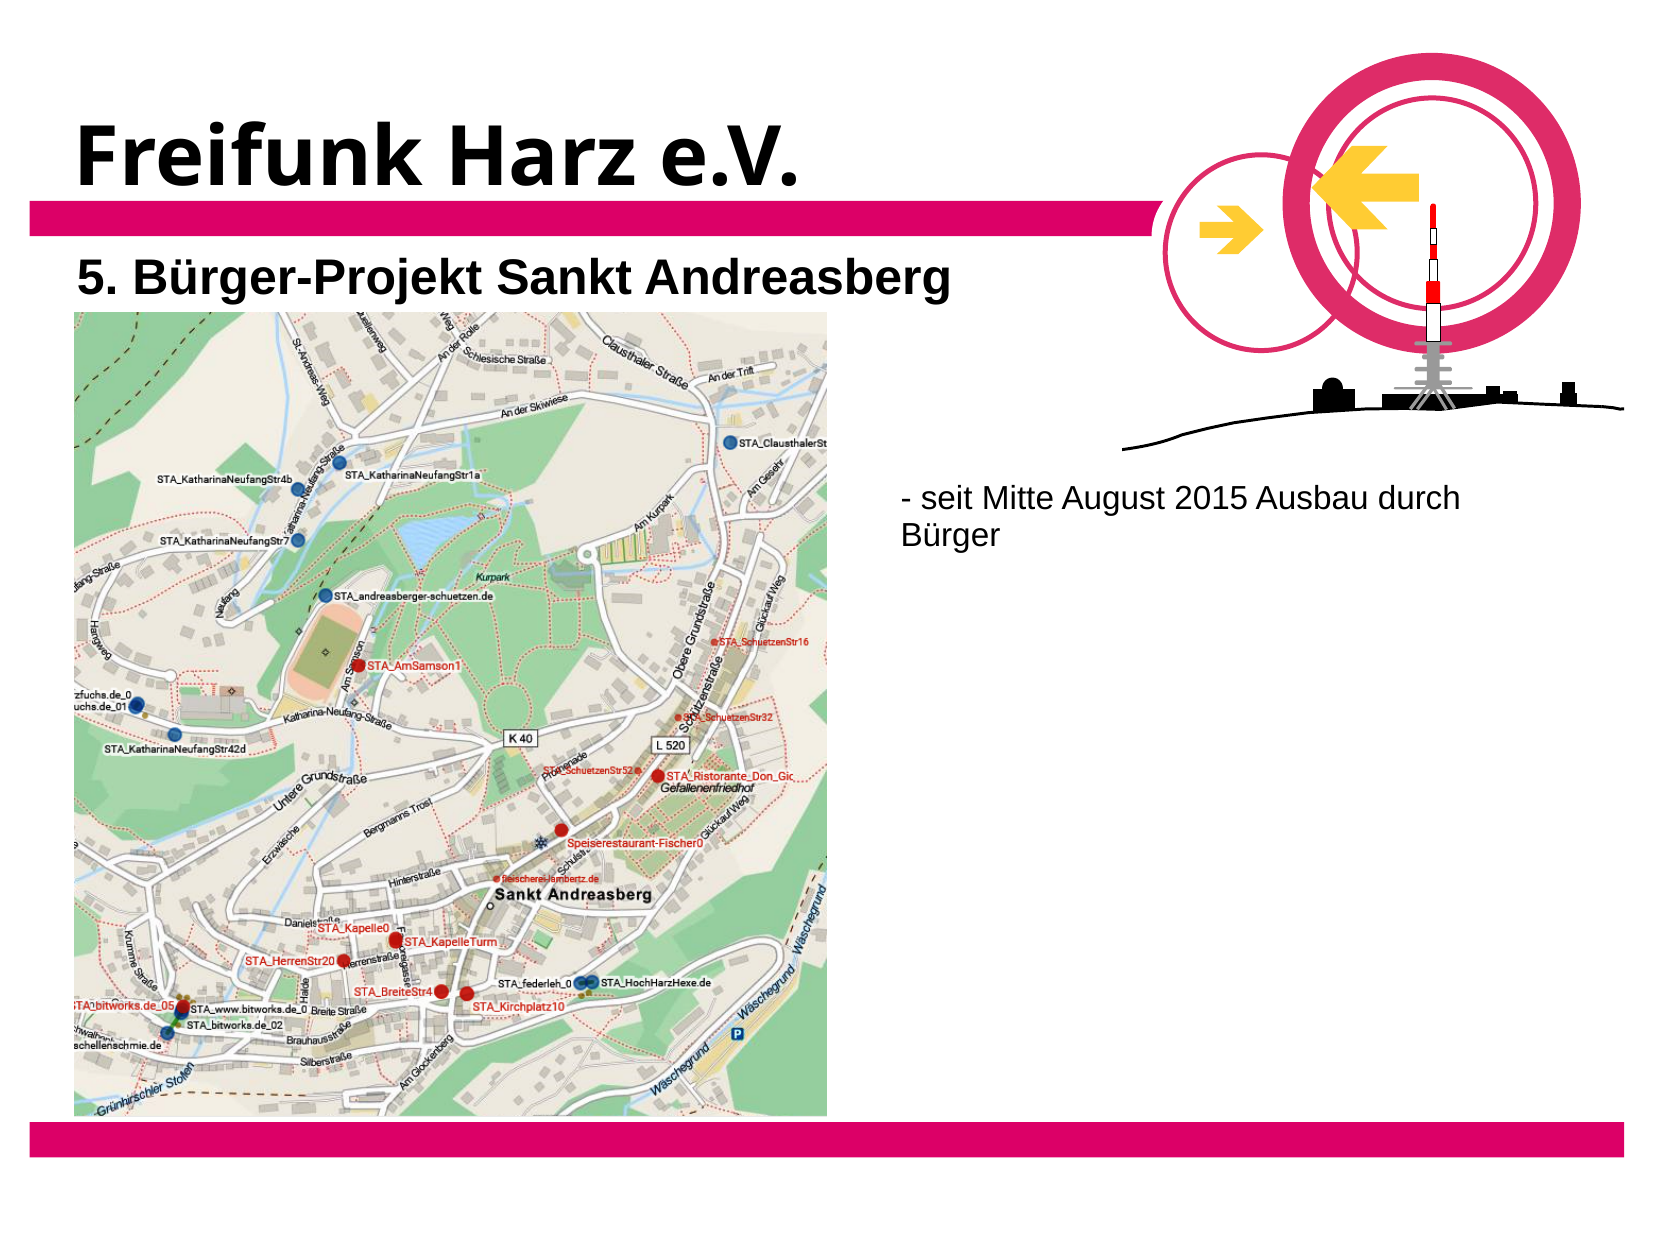

5. Bürger-Projekt Sankt Andreasberg
- seit Mitte August 2015 Ausbau durch Bürger